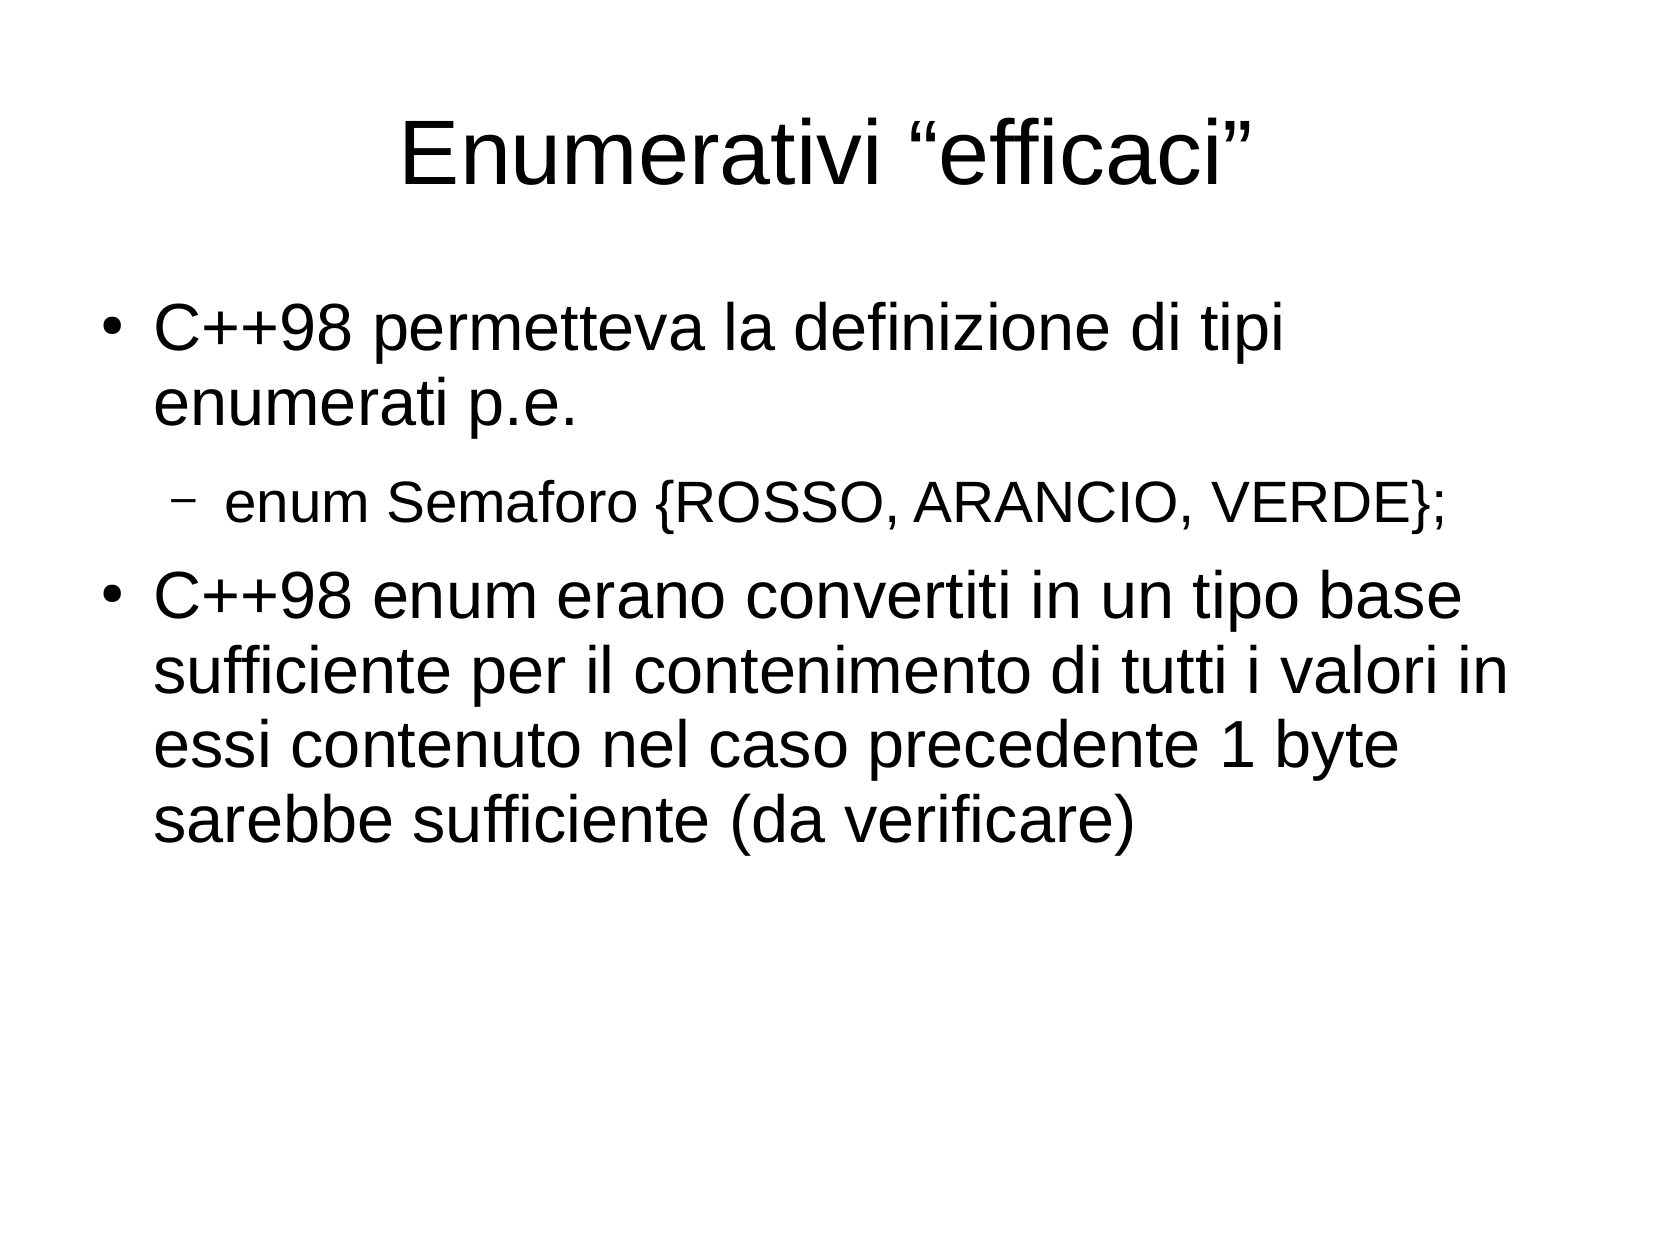

# Enumerativi “efficaci”
C++98 permetteva la definizione di tipi enumerati p.e.
enum Semaforo {ROSSO, ARANCIO, VERDE};
C++98 enum erano convertiti in un tipo base sufficiente per il contenimento di tutti i valori in essi contenuto nel caso precedente 1 byte sarebbe sufficiente (da verificare)